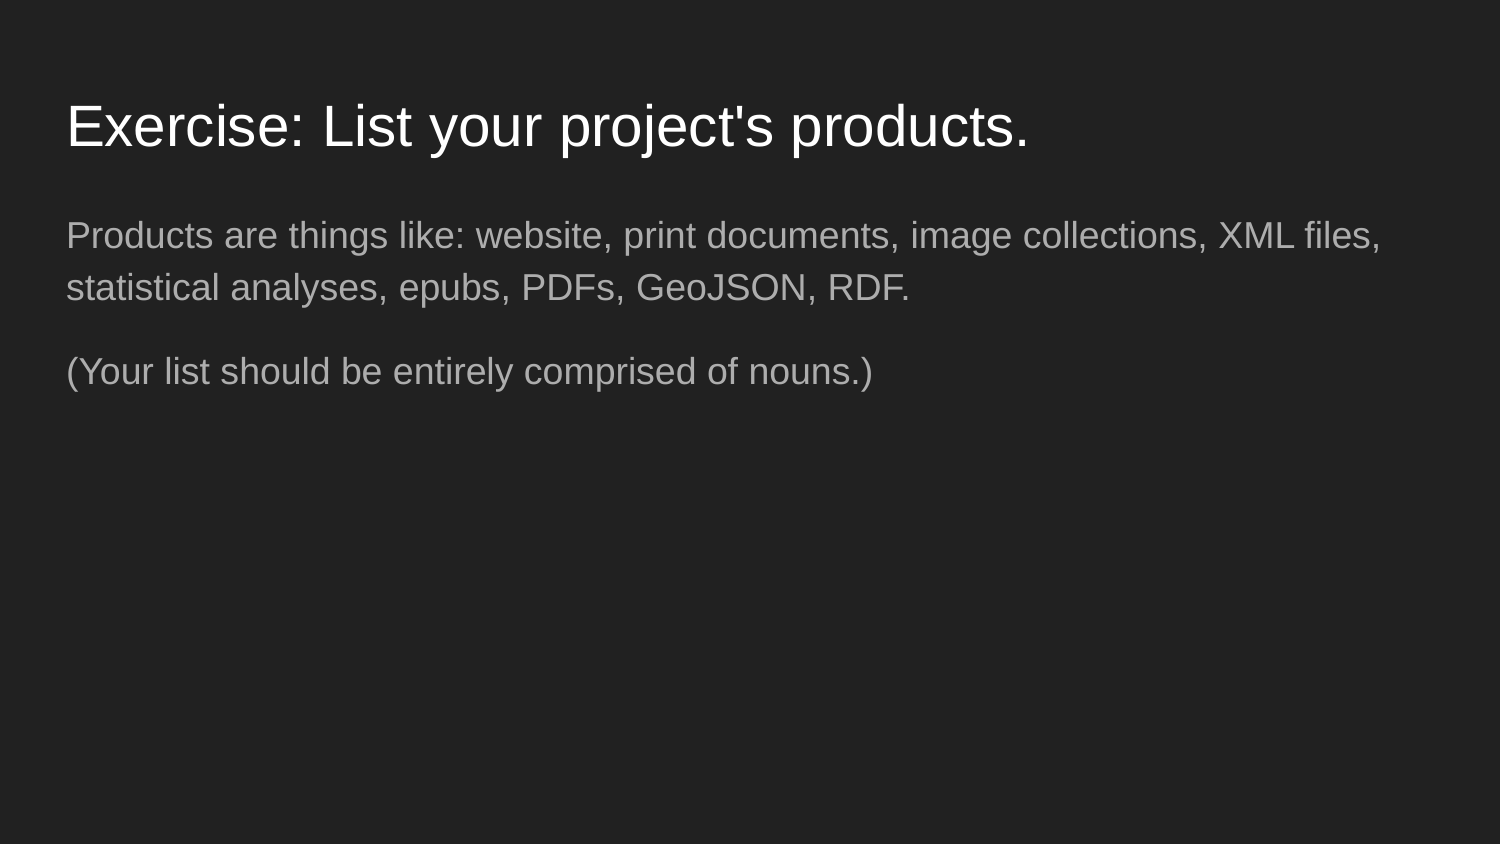

# Exercise: List your project's products.
Products are things like: website, print documents, image collections, XML files, statistical analyses, epubs, PDFs, GeoJSON, RDF.
(Your list should be entirely comprised of nouns.)